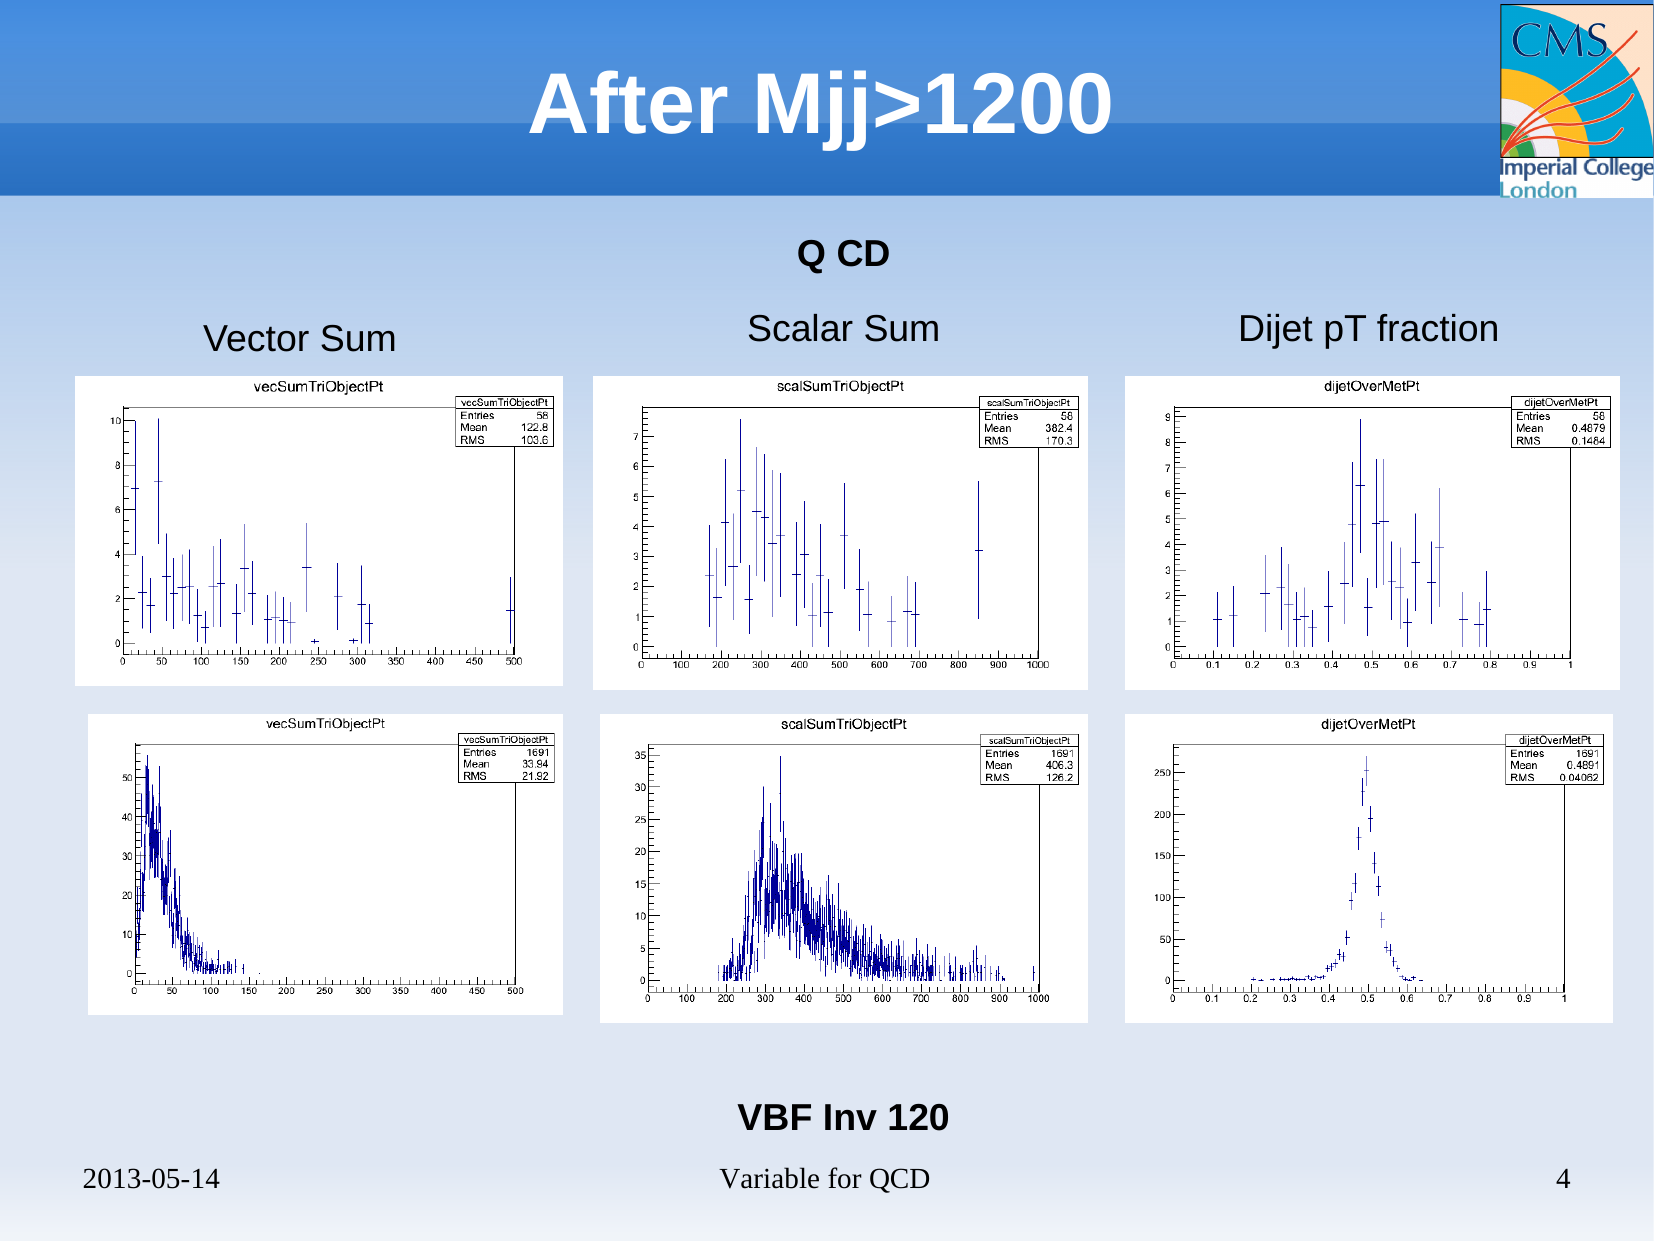

# After Mjj>1200
Q CD
Scalar Sum
Dijet pT fraction
Vector Sum
VBF Inv 120
2013-05-14
Variable for QCD
4